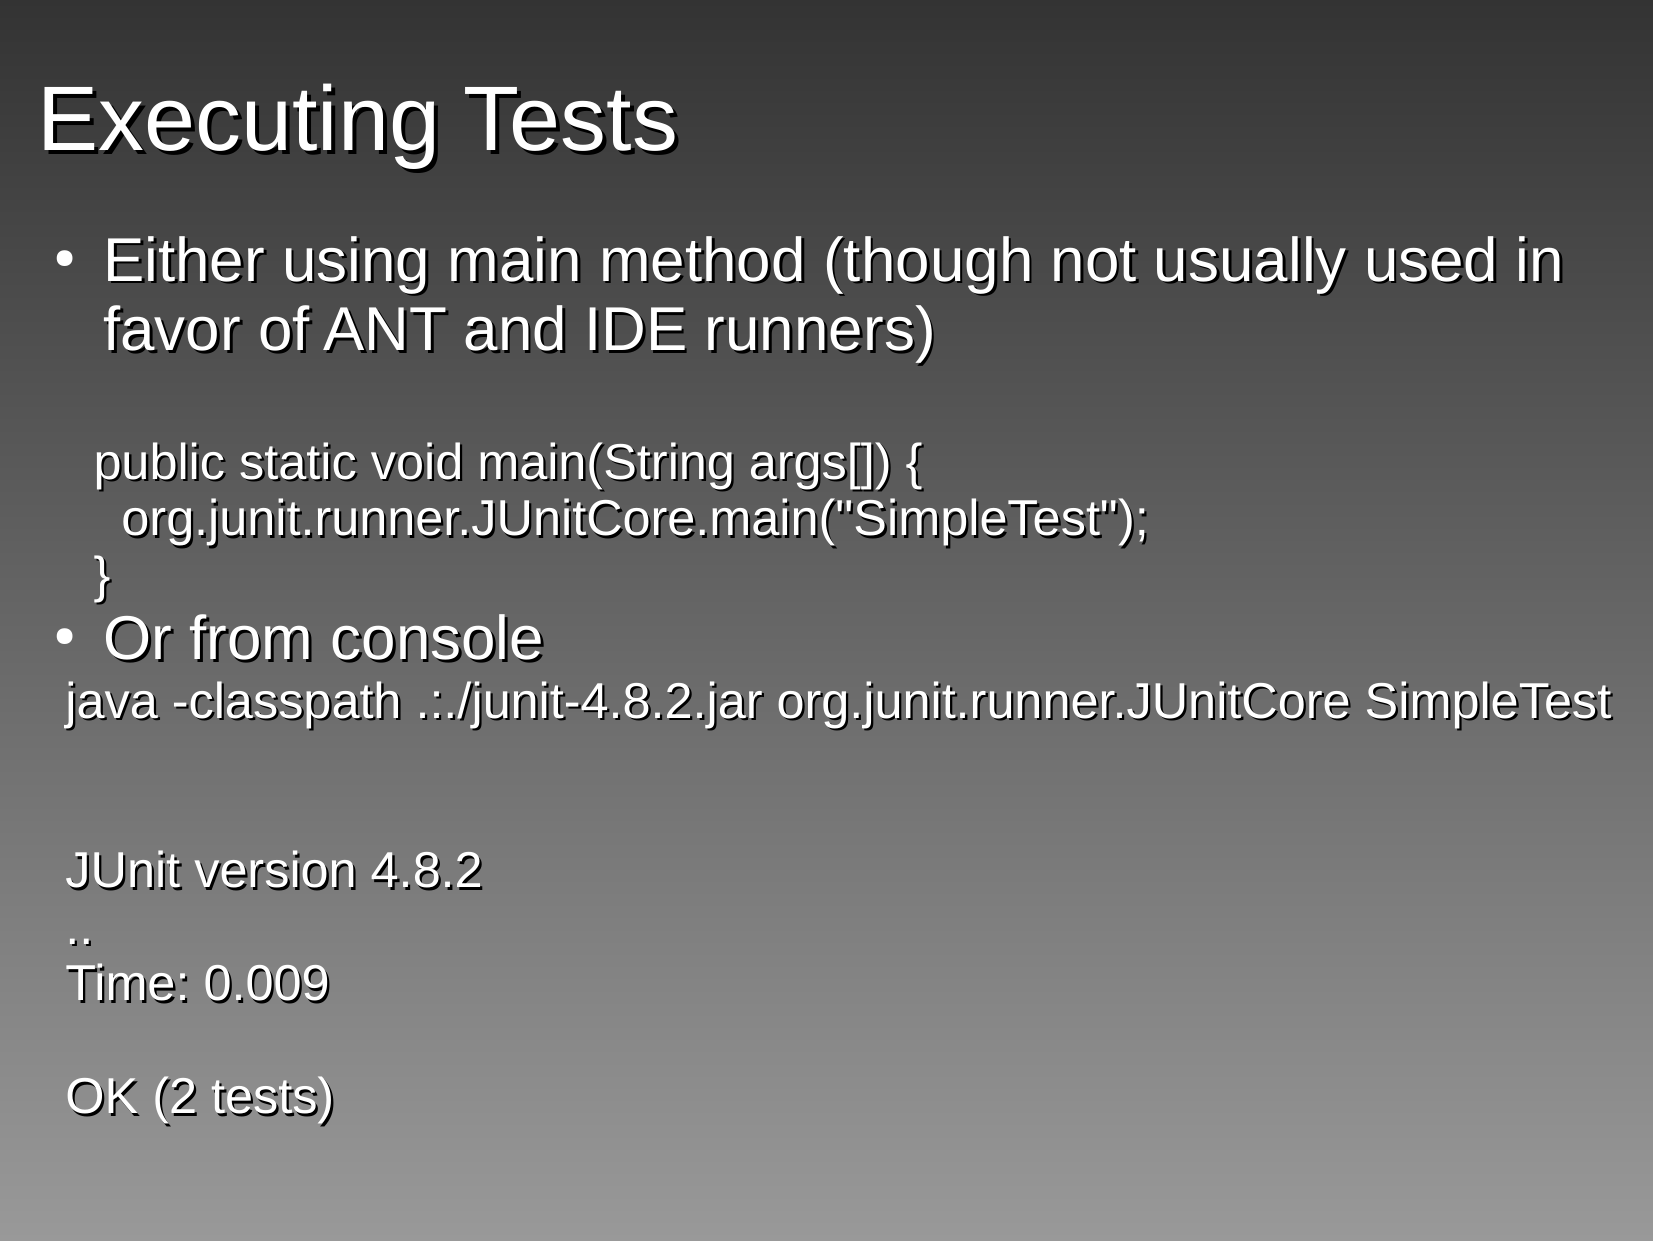

# Executing Tests
Either using main method (though not usually used in favor of ANT and IDE runners)
 public static void main(String args[]) {
 org.junit.runner.JUnitCore.main("SimpleTest");
 }
Or from console
 java -classpath .:./junit-4.8.2.jar org.junit.runner.JUnitCore SimpleTest
 JUnit version 4.8.2
 ..
 Time: 0.009
 OK (2 tests)